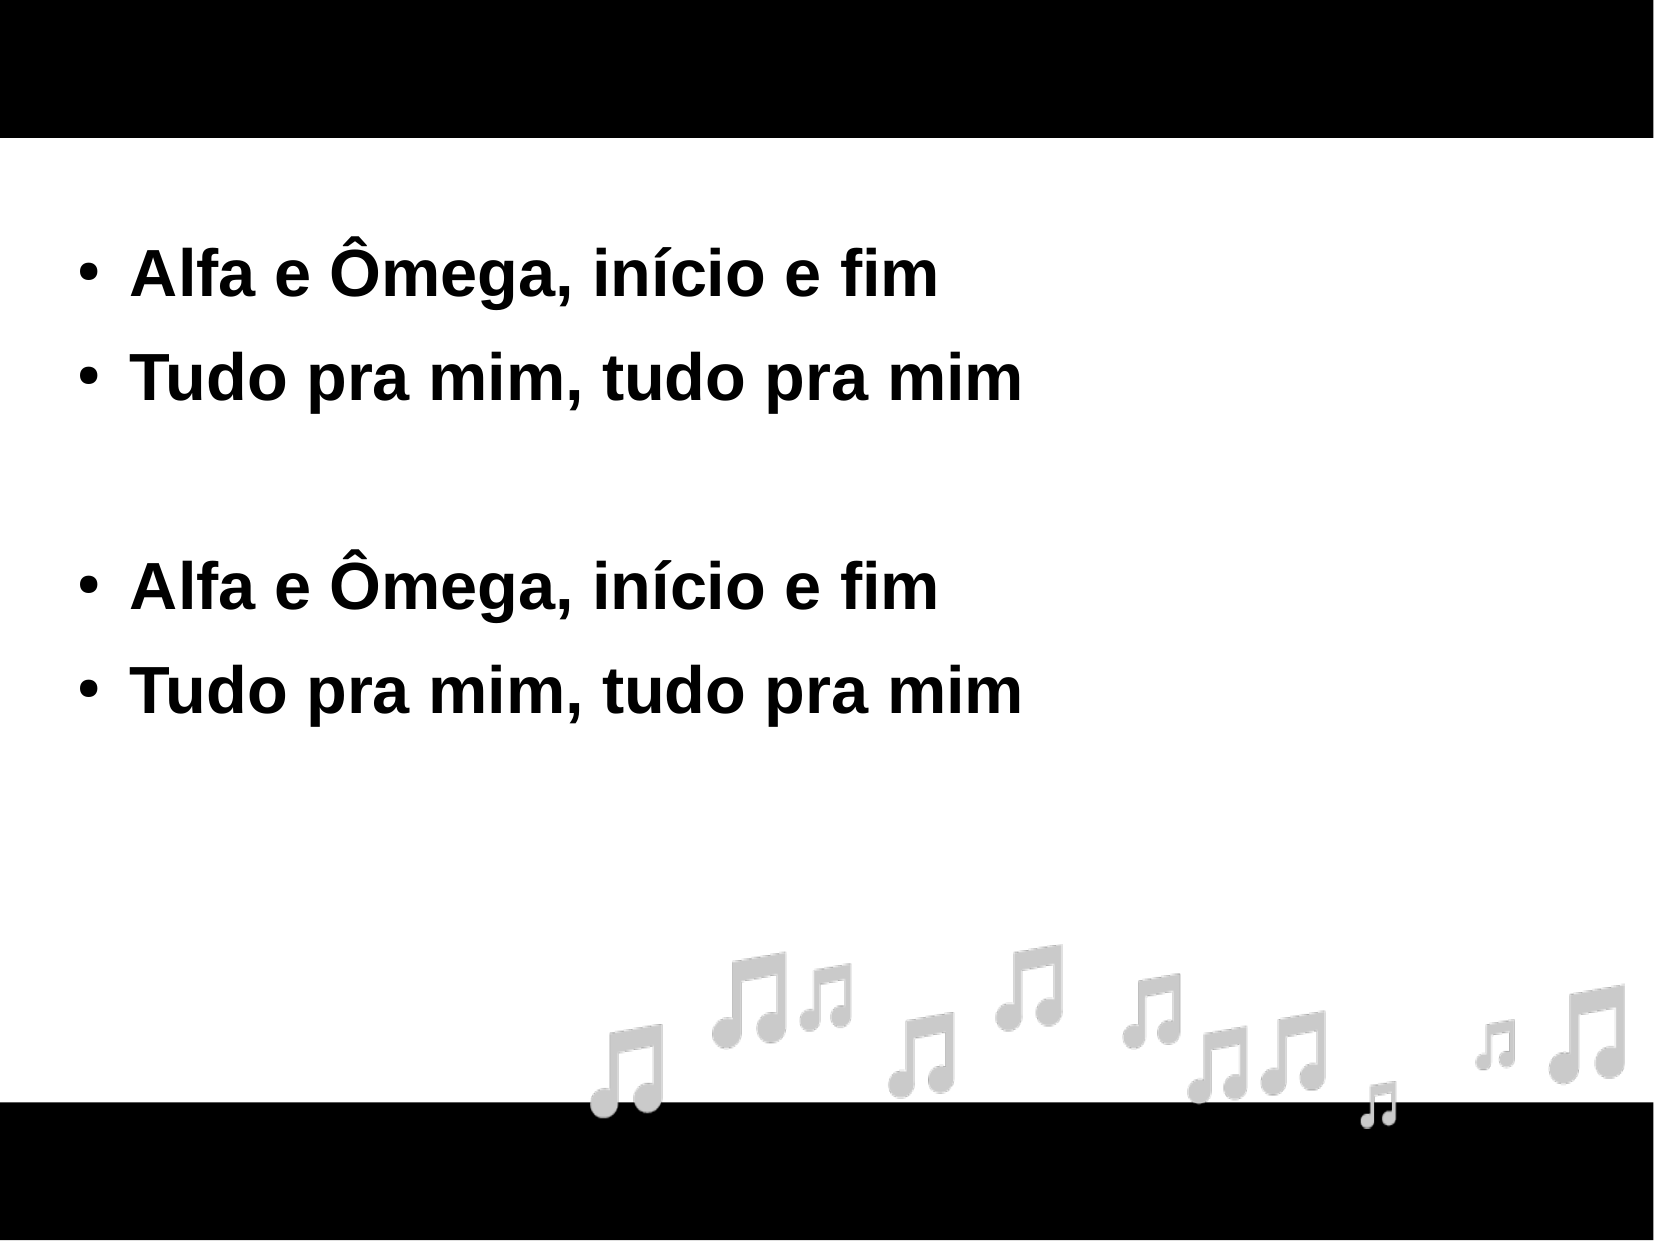

# Alfa e Ômega, início e fim
Tudo pra mim, tudo pra mim
Alfa e Ômega, início e fim
Tudo pra mim, tudo pra mim